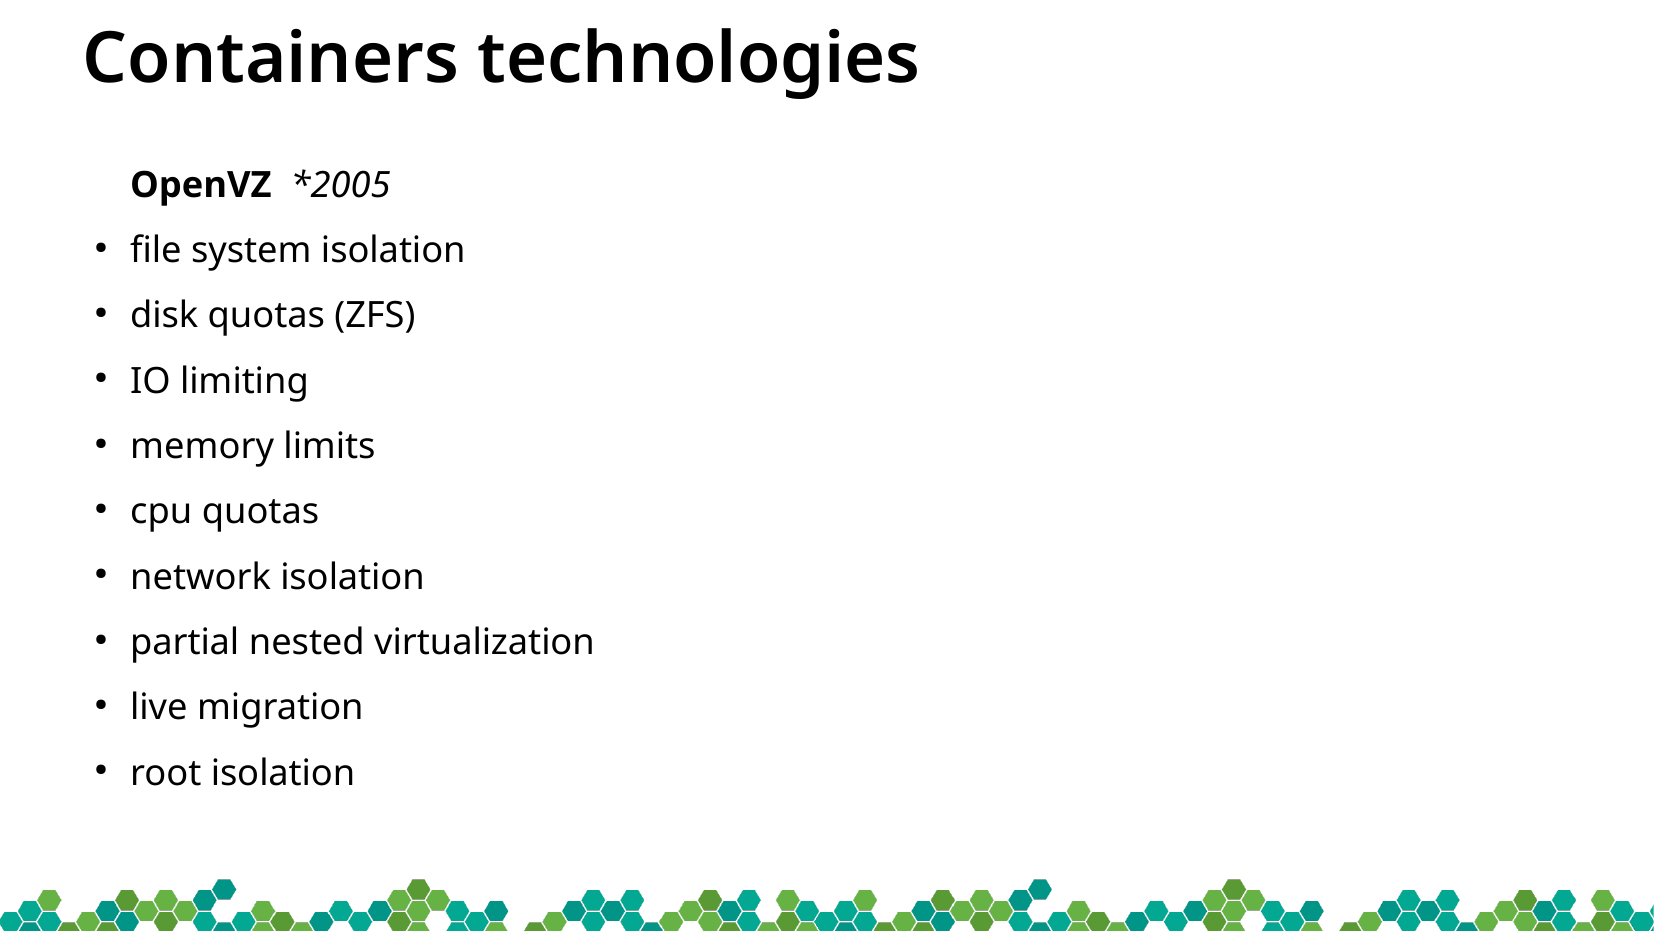

# Containers technologies
OpenVZ *2005
file system isolation
disk quotas (ZFS)
IO limiting
memory limits
cpu quotas
network isolation
partial nested virtualization
live migration
root isolation